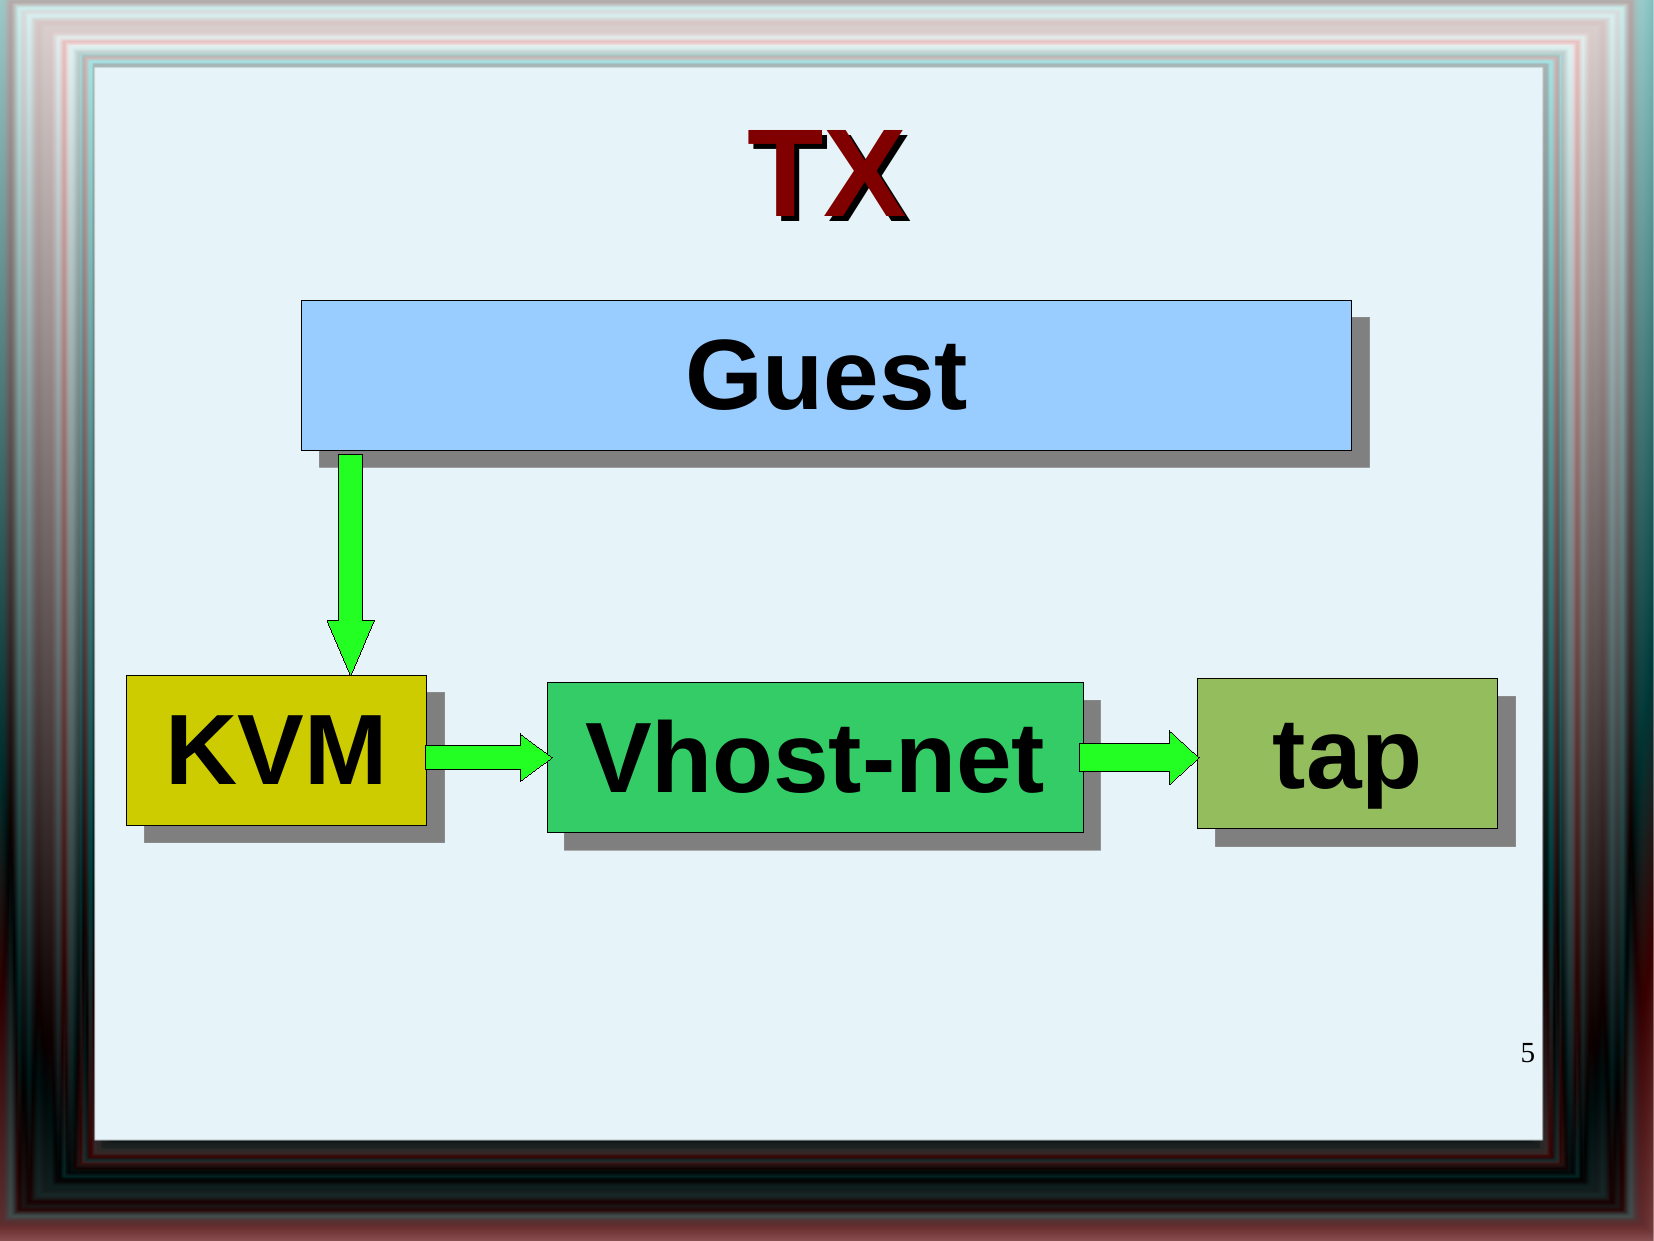

# TX
Guest
KVM
tap
Vhost-net
5